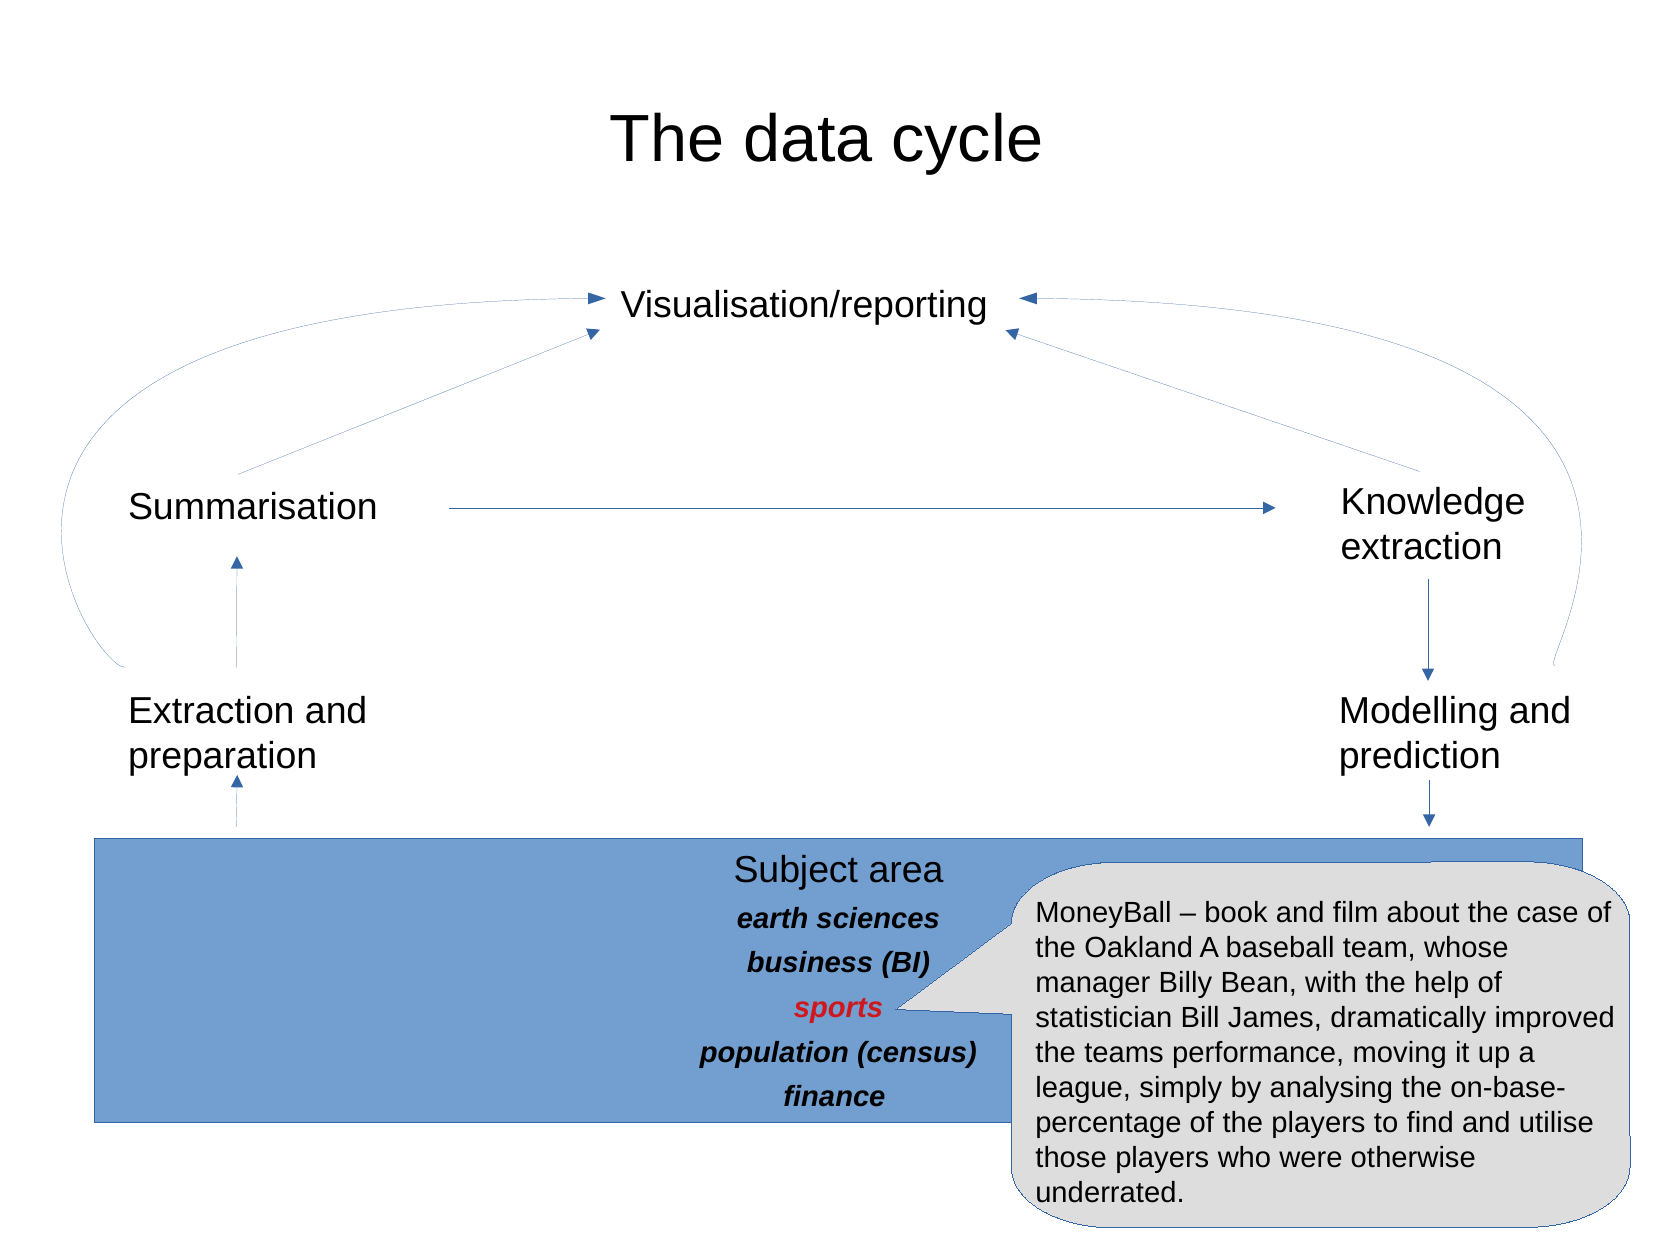

The data cycle
Visualisation/reporting
Knowledge extraction
Summarisation
Extraction and preparation
Modelling and prediction
Subject area
earth sciences
business (BI)
sports
population (census)
finance
MoneyBall – book and film about the case of the Oakland A baseball team, whose manager Billy Bean, with the help of statistician Bill James, dramatically improved the teams performance, moving it up a league, simply by analysing the on-base-percentage of the players to find and utilise those players who were otherwise underrated.